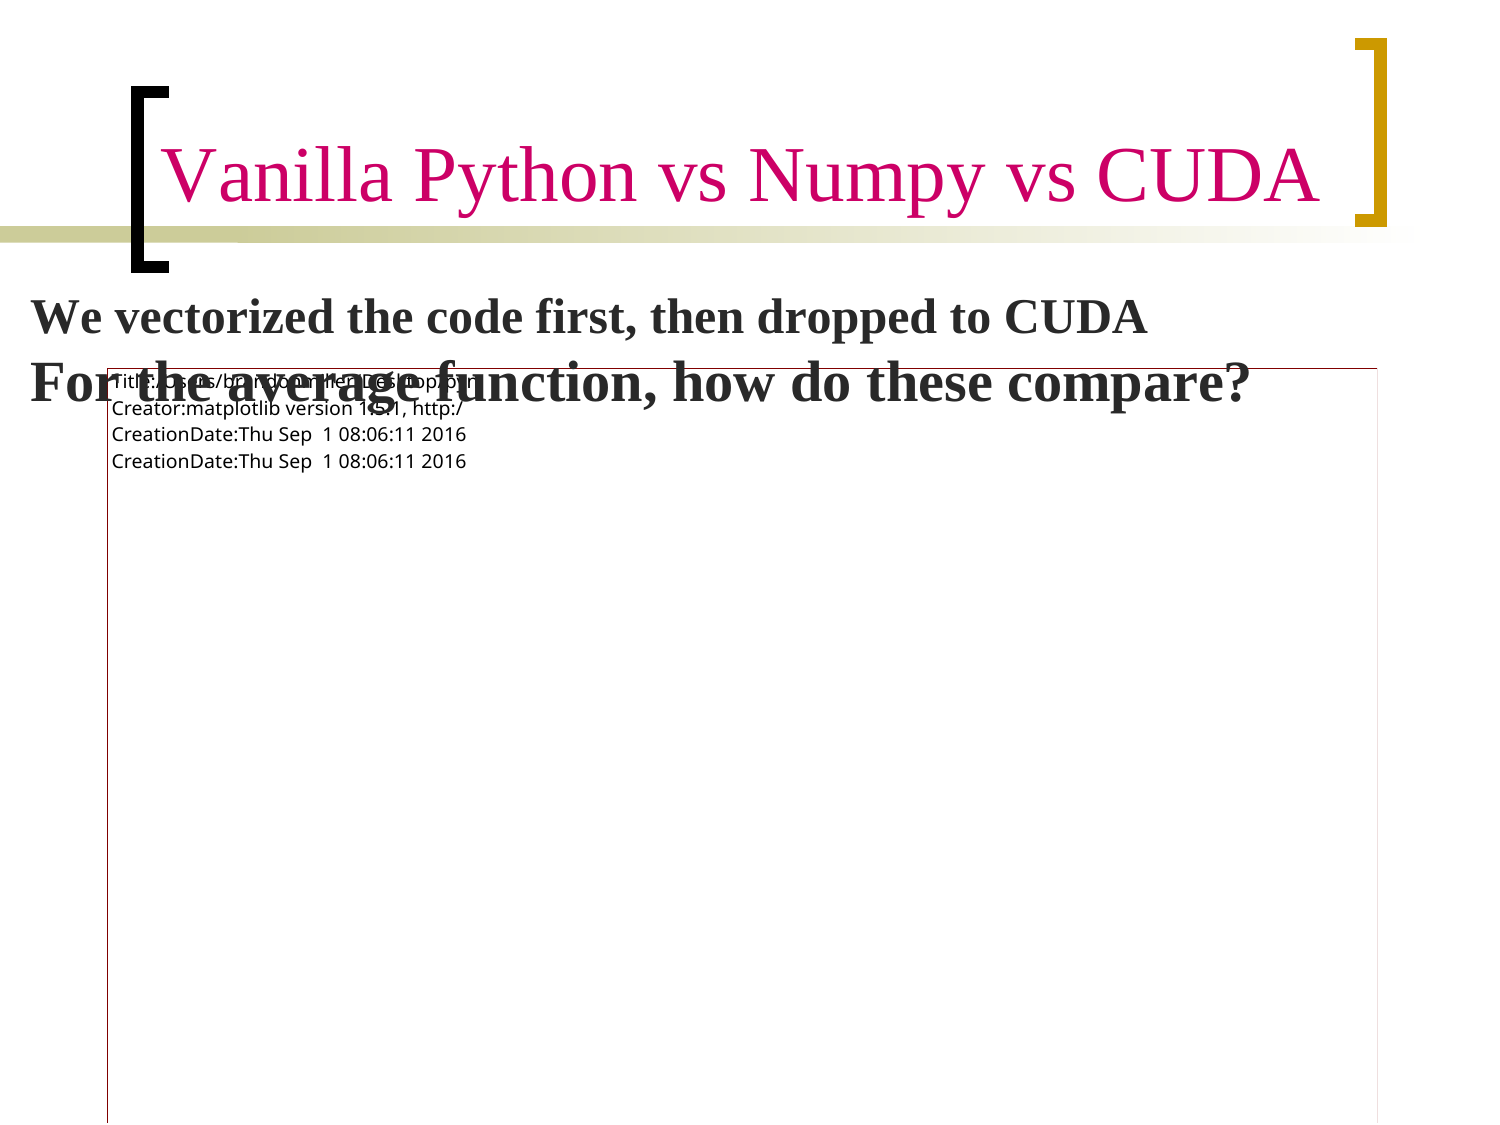

# Vanilla Python vs Numpy vs CUDA
We vectorized the code first, then dropped to CUDA
For the average function, how do these compare?